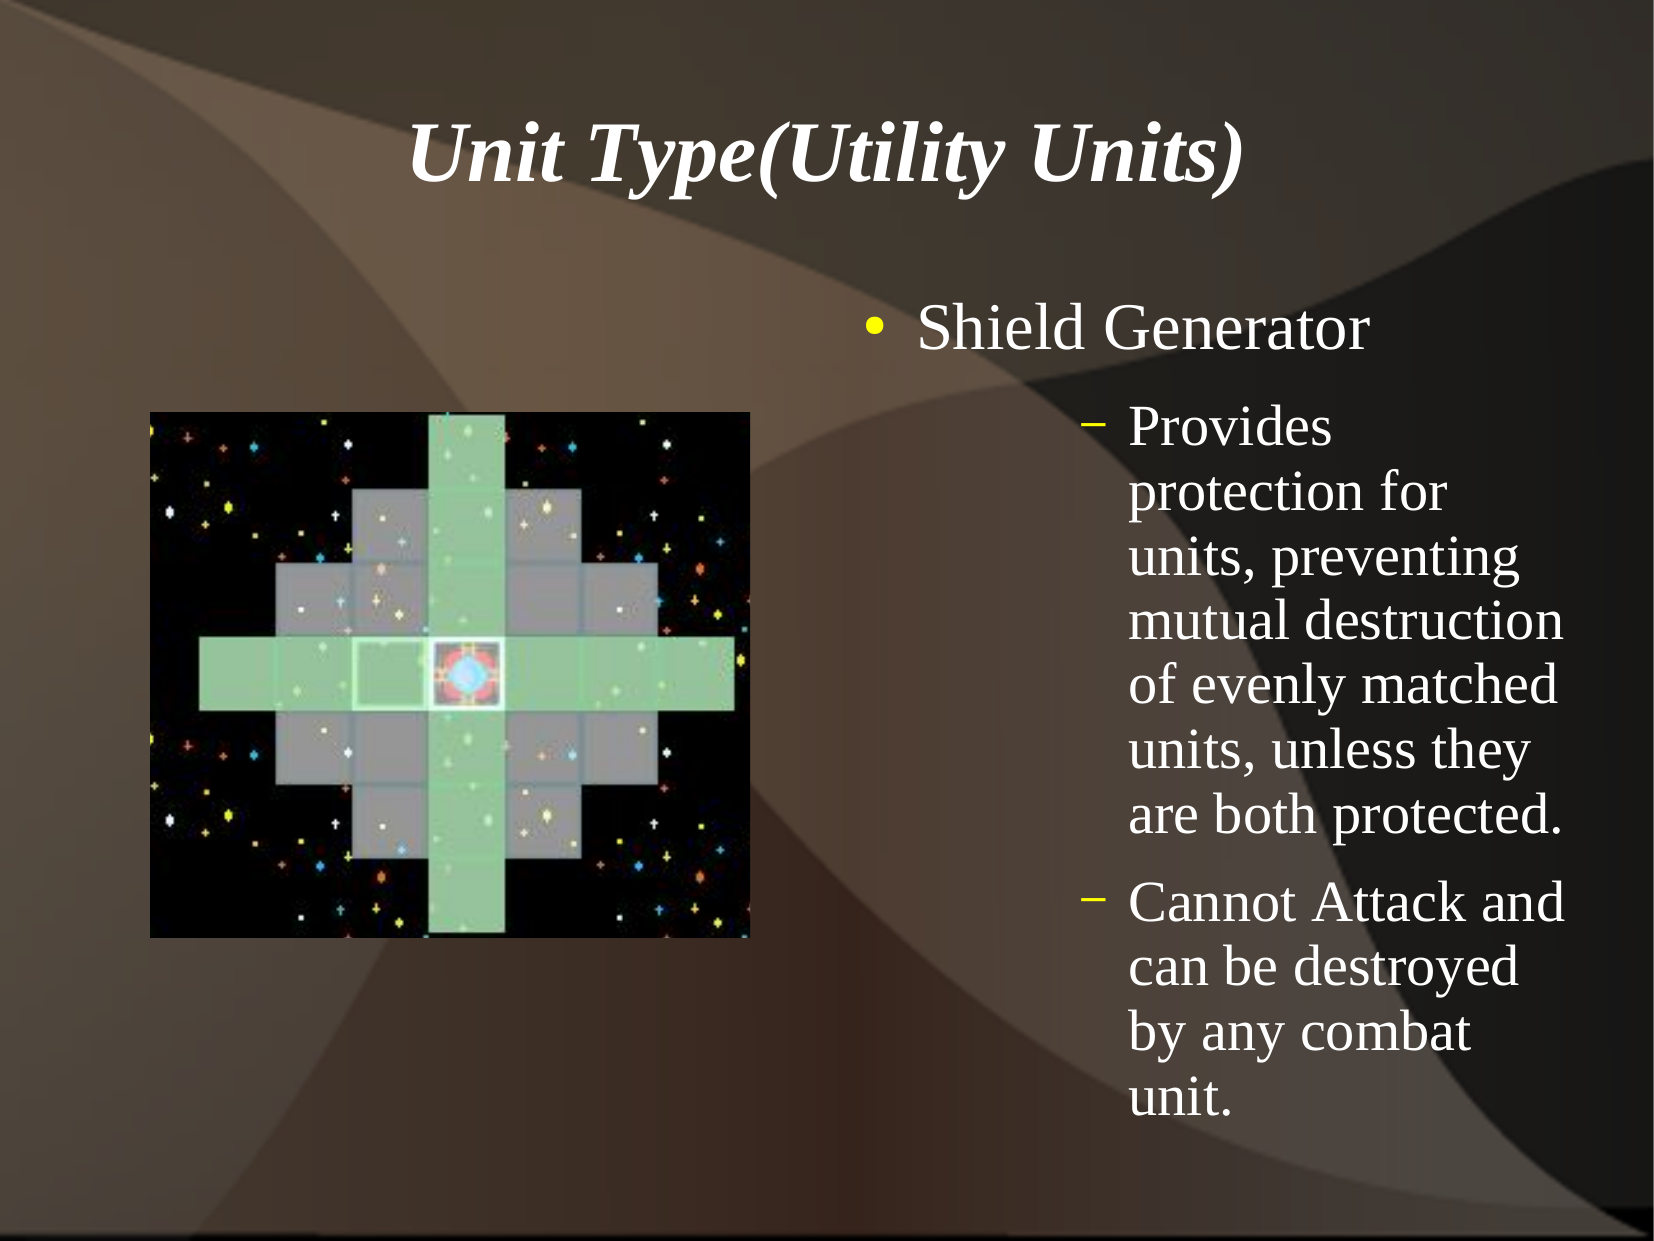

# Unit Type(Utility Units)
Shield Generator
Provides protection for units, preventing mutual destruction of evenly matched units, unless they are both protected.
Cannot Attack and can be destroyed by any combat unit.